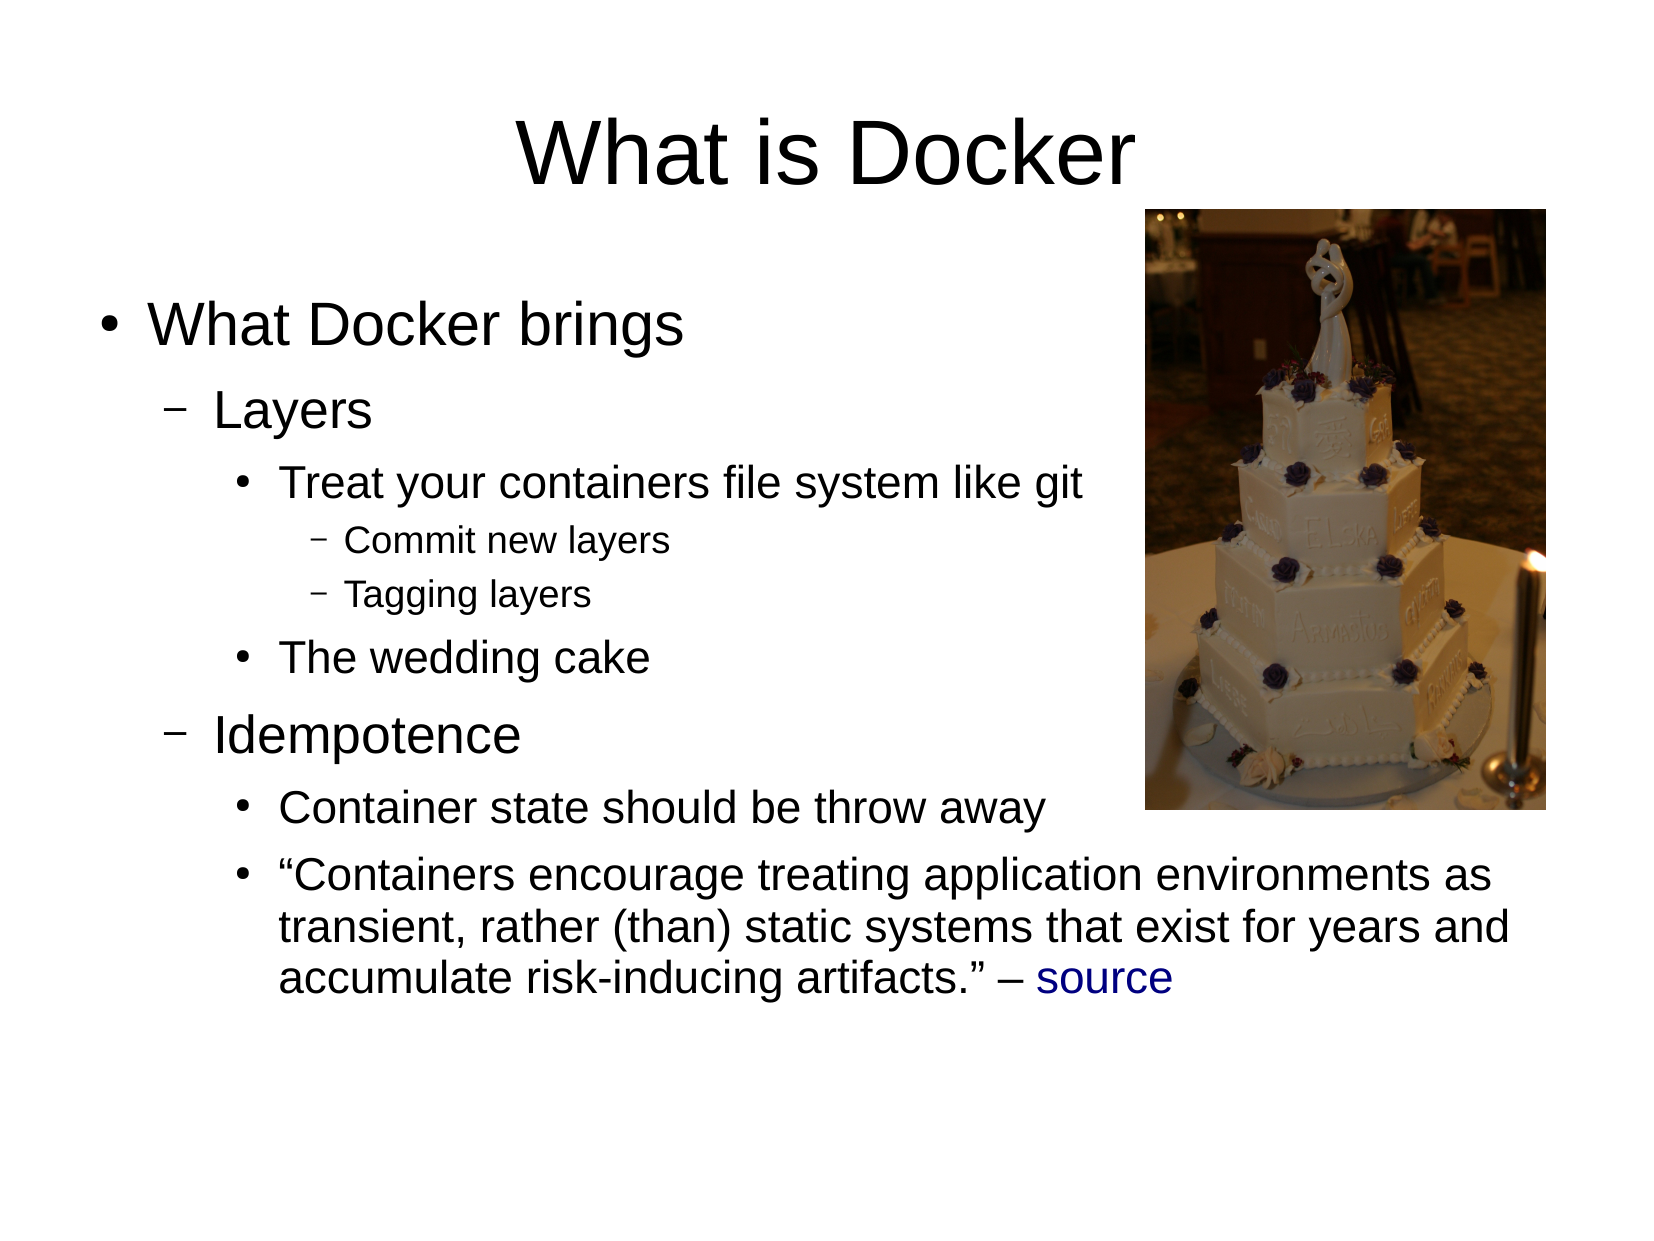

# What is Docker
What Docker brings
Layers
Treat your containers file system like git
Commit new layers
Tagging layers
The wedding cake
Idempotence
Container state should be throw away
“Containers encourage treating application environments as transient, rather (than) static systems that exist for years and accumulate risk-inducing artifacts.” – source